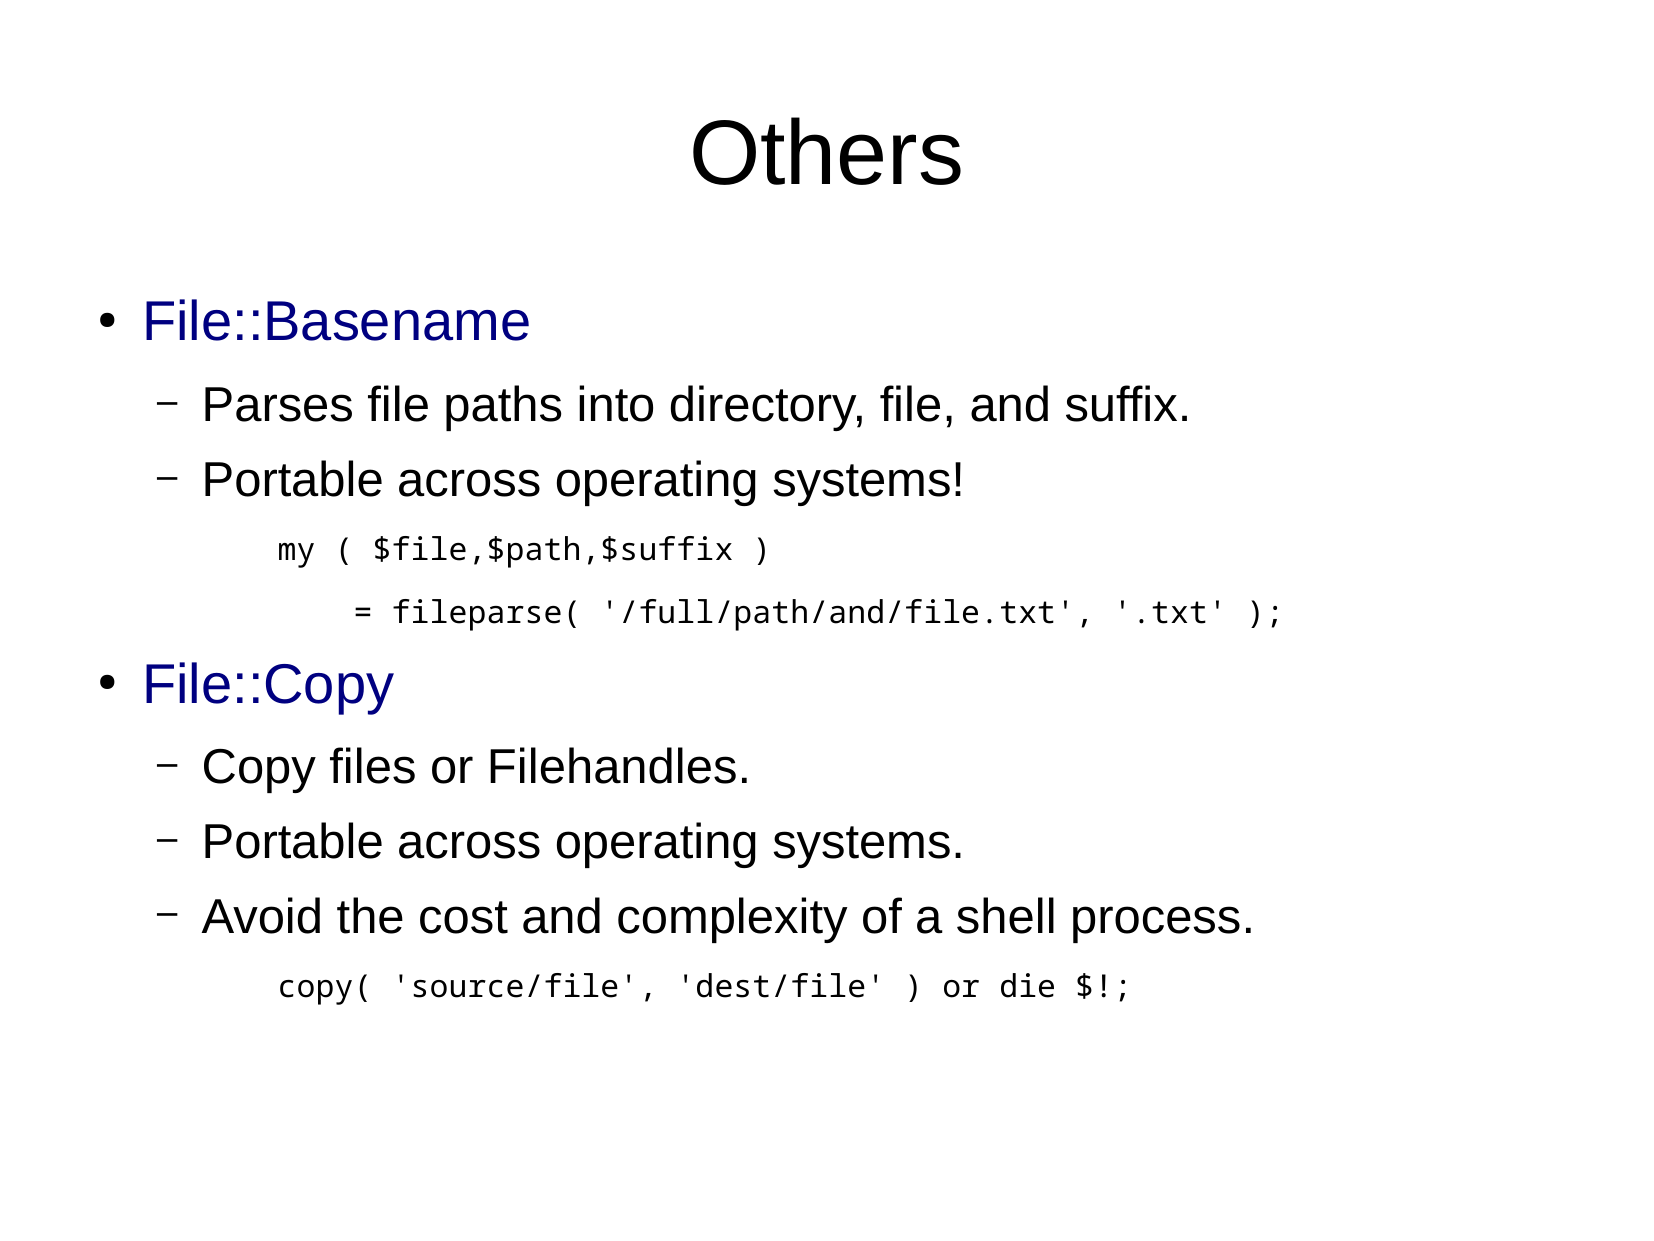

# Others
File::Basename
Parses file paths into directory, file, and suffix.
Portable across operating systems!
 my ( $file,$path,$suffix )
 = fileparse( '/full/path/and/file.txt', '.txt' );
File::Copy
Copy files or Filehandles.
Portable across operating systems.
Avoid the cost and complexity of a shell process.
 copy( 'source/file', 'dest/file' ) or die $!;